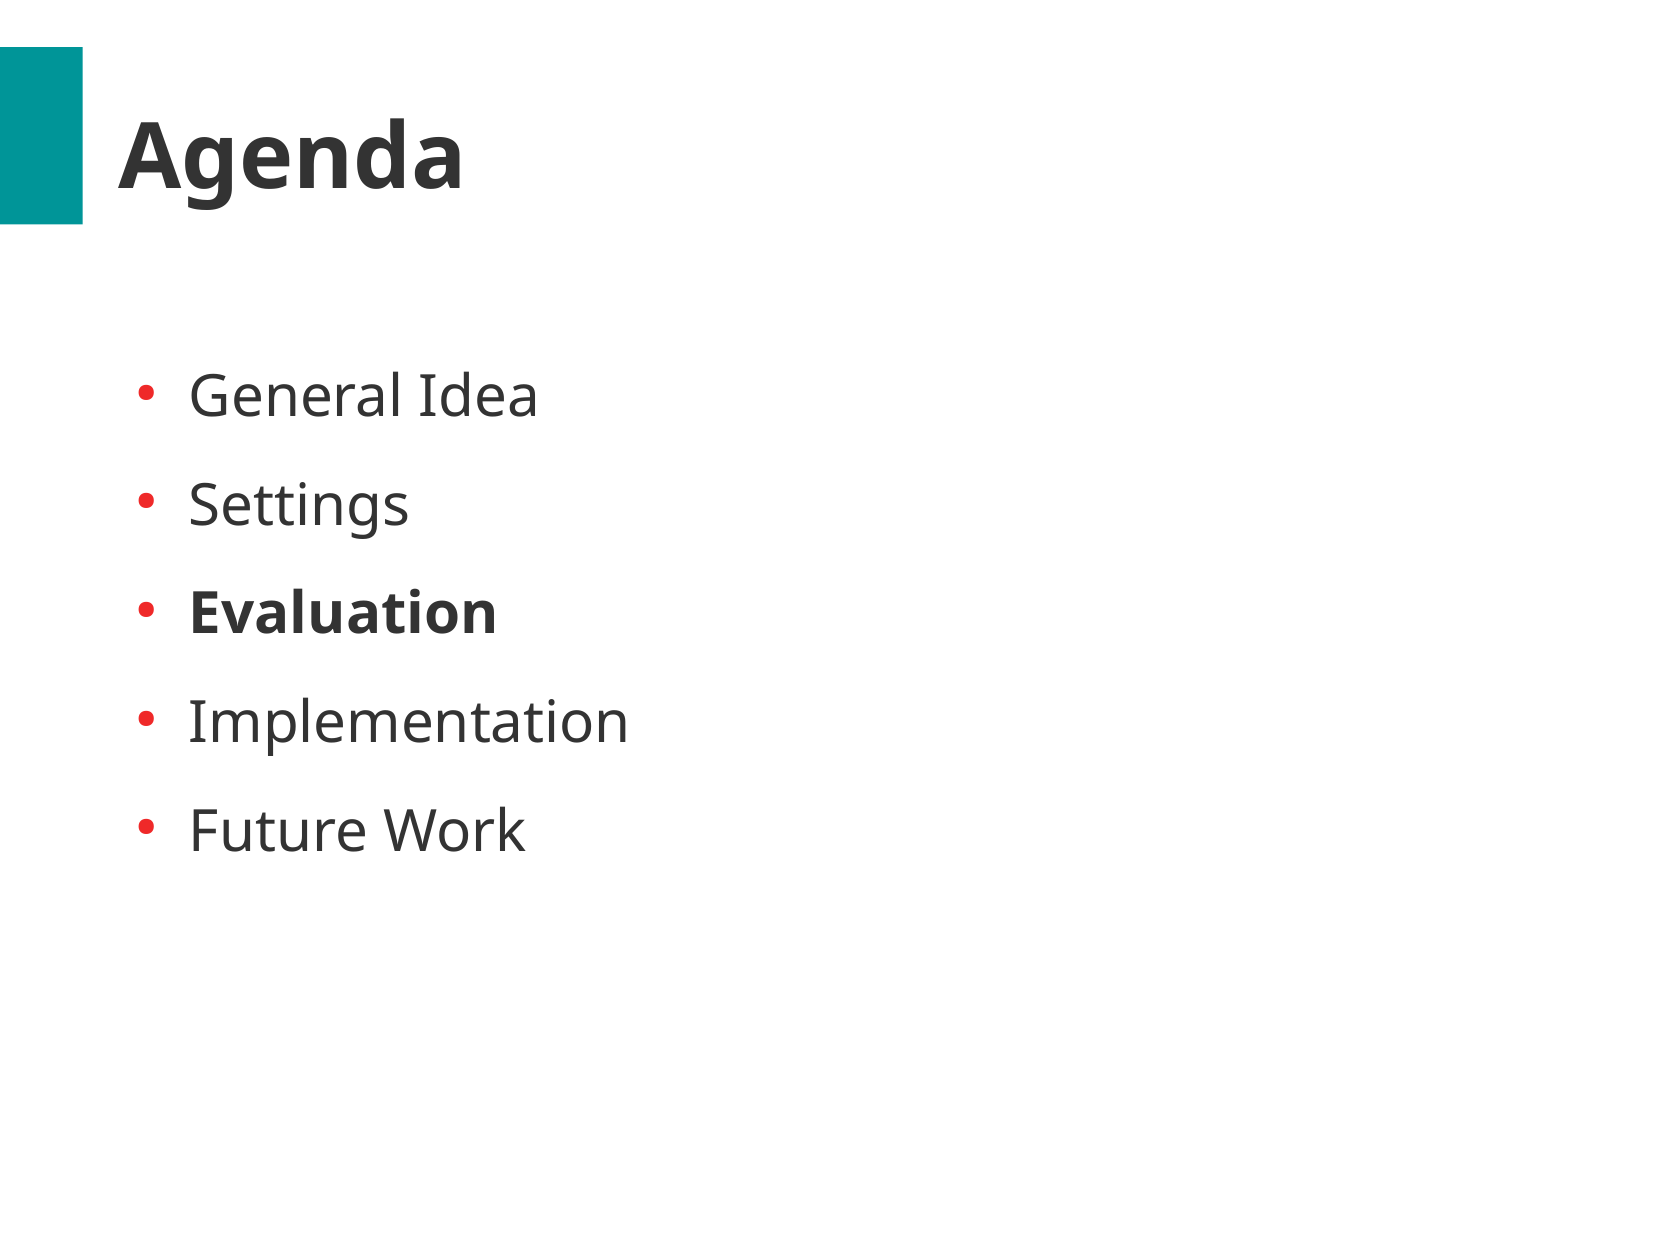

# Agenda
General Idea
Settings
Evaluation
Implementation
Future Work